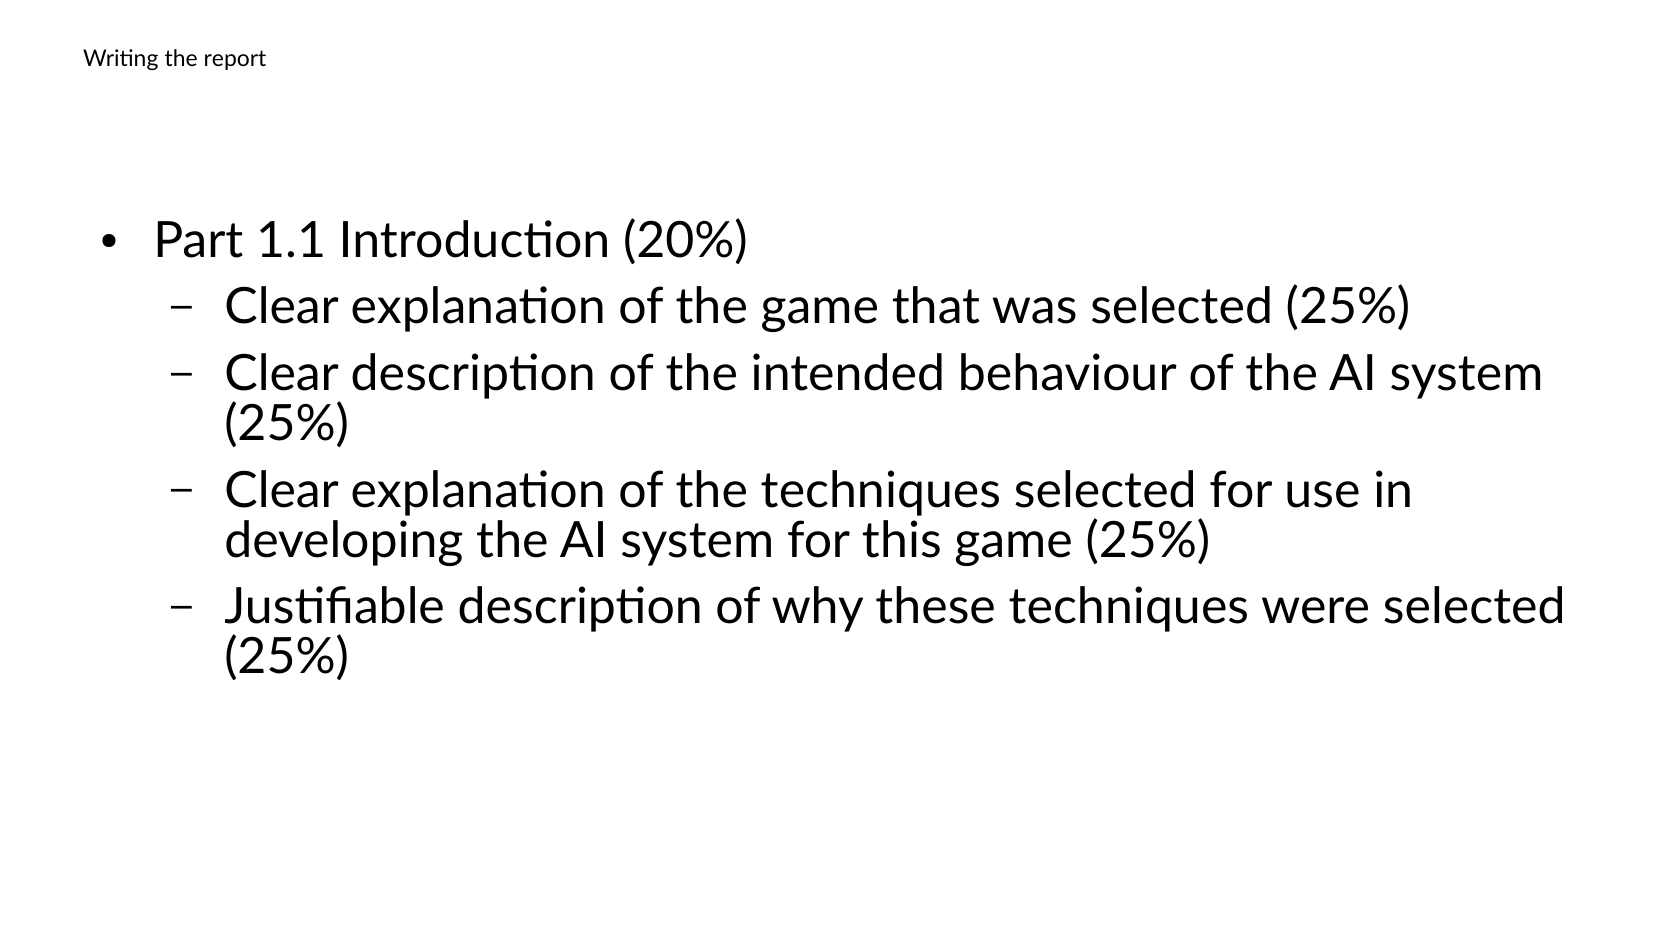

# Writing the report
Part 1.1 Introduction (20%)
Clear explanation of the game that was selected (25%)
Clear description of the intended behaviour of the AI system (25%)
Clear explanation of the techniques selected for use in developing the AI system for this game (25%)
Justifiable description of why these techniques were selected (25%)